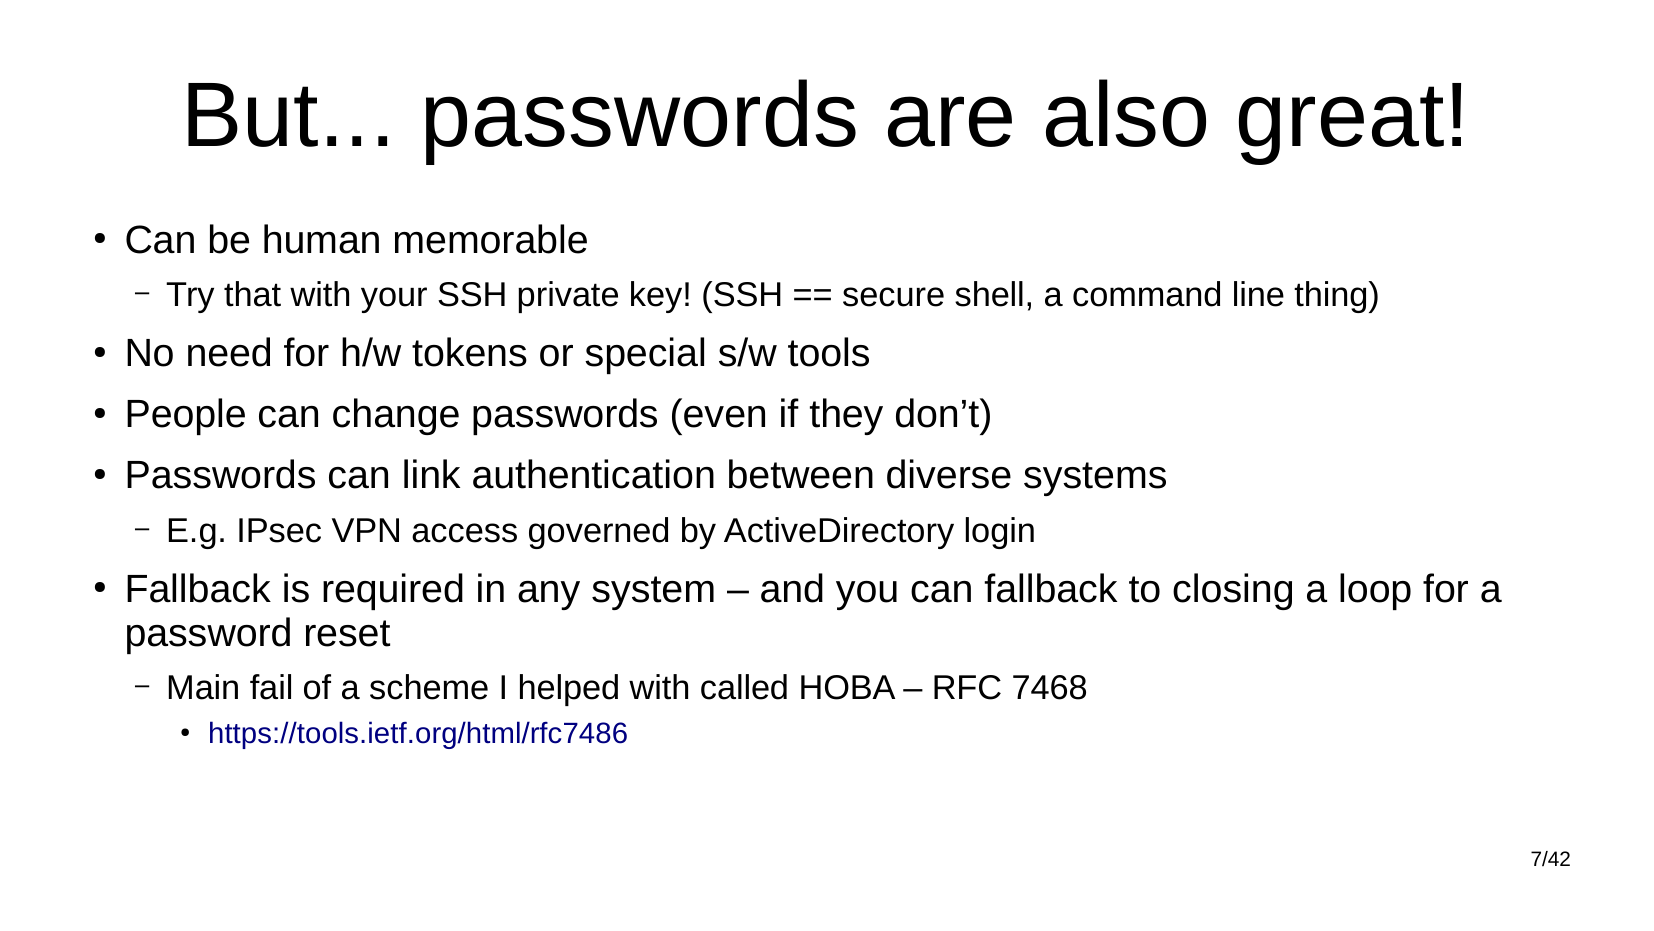

# But... passwords are also great!
Can be human memorable
Try that with your SSH private key! (SSH == secure shell, a command line thing)
No need for h/w tokens or special s/w tools
People can change passwords (even if they don’t)
Passwords can link authentication between diverse systems
E.g. IPsec VPN access governed by ActiveDirectory login
Fallback is required in any system – and you can fallback to closing a loop for a password reset
Main fail of a scheme I helped with called HOBA – RFC 7468
https://tools.ietf.org/html/rfc7486
7